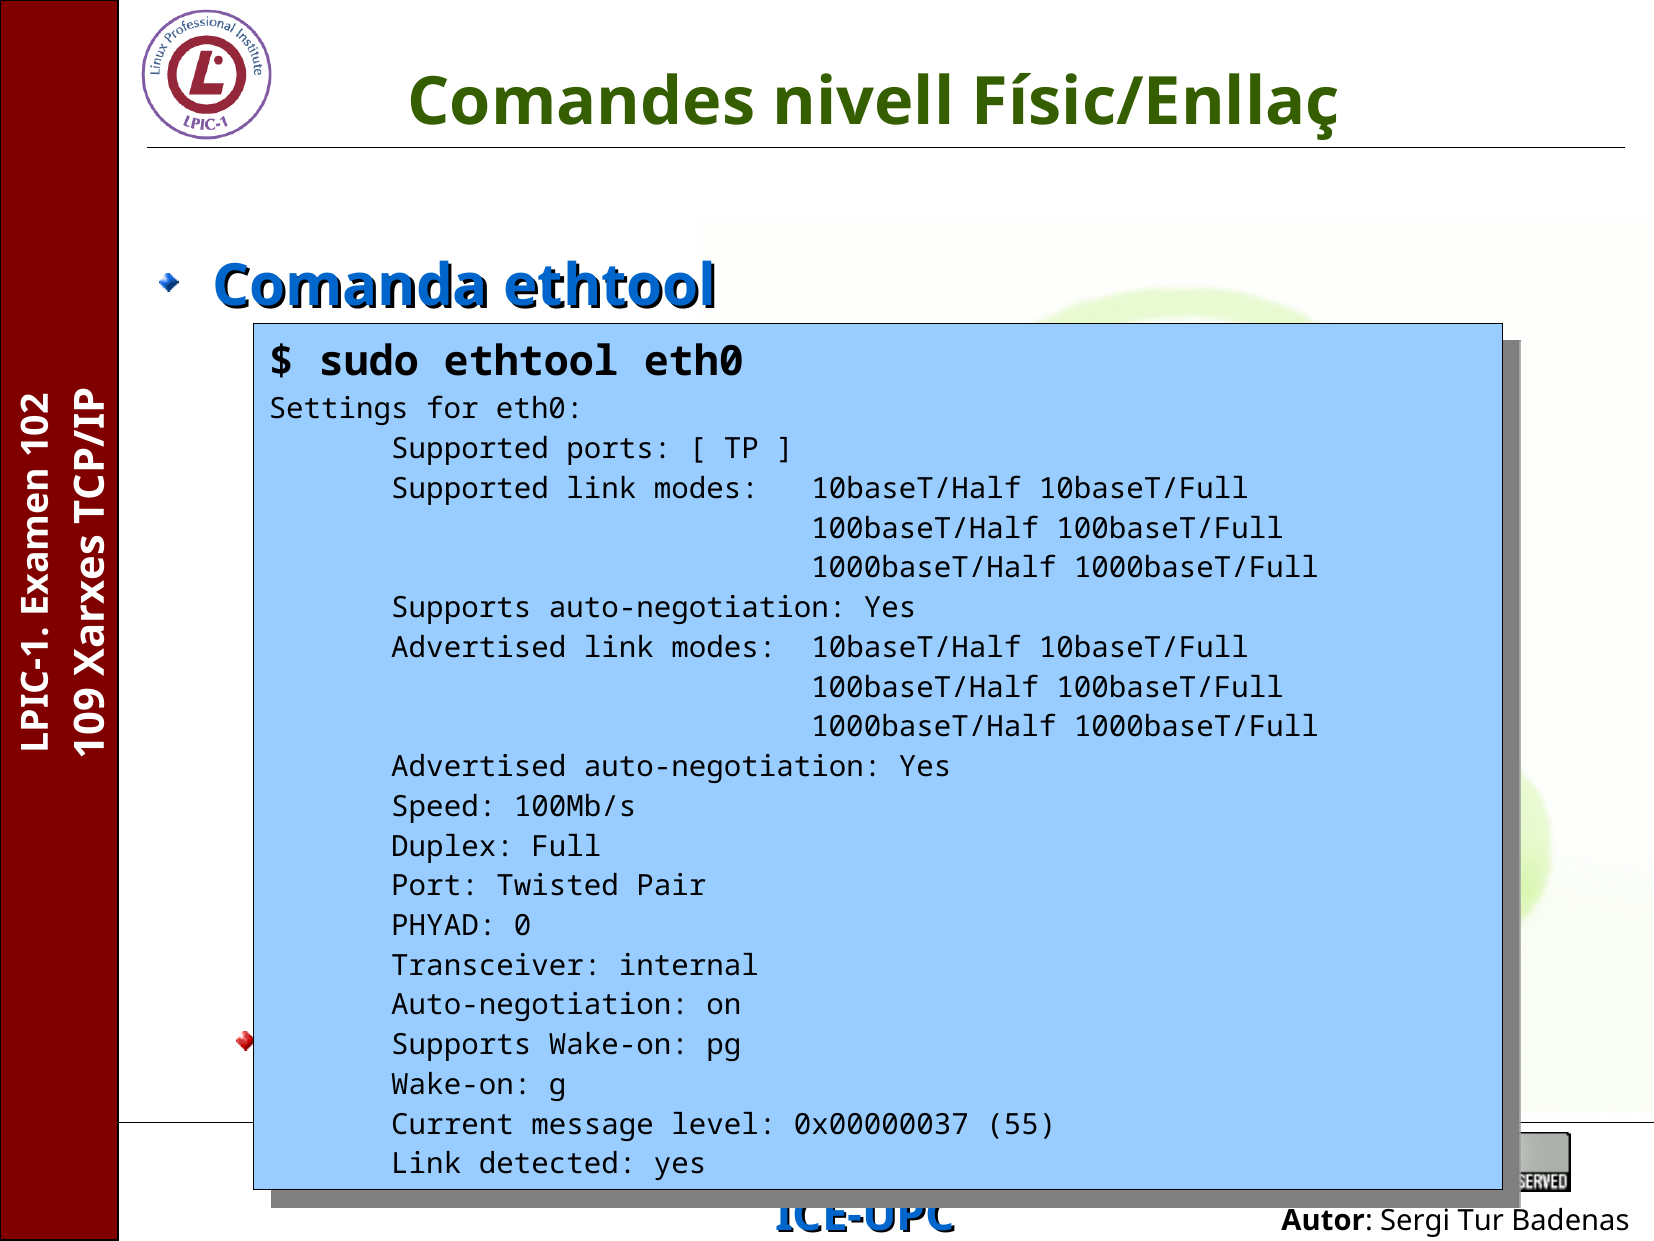

# Comandes nivell Físic/Enllaç
Comanda ethtool
Ethtool a la wiki del curs
$ sudo ethtool eth0
Settings for eth0:
 Supported ports: [ TP ]
 Supported link modes: 10baseT/Half 10baseT/Full
 100baseT/Half 100baseT/Full
 1000baseT/Half 1000baseT/Full
 Supports auto-negotiation: Yes
 Advertised link modes: 10baseT/Half 10baseT/Full
 100baseT/Half 100baseT/Full
 1000baseT/Half 1000baseT/Full
 Advertised auto-negotiation: Yes
 Speed: 100Mb/s
 Duplex: Full
 Port: Twisted Pair
 PHYAD: 0
 Transceiver: internal
 Auto-negotiation: on
 Supports Wake-on: pg
 Wake-on: g
 Current message level: 0x00000037 (55)
 Link detected: yes